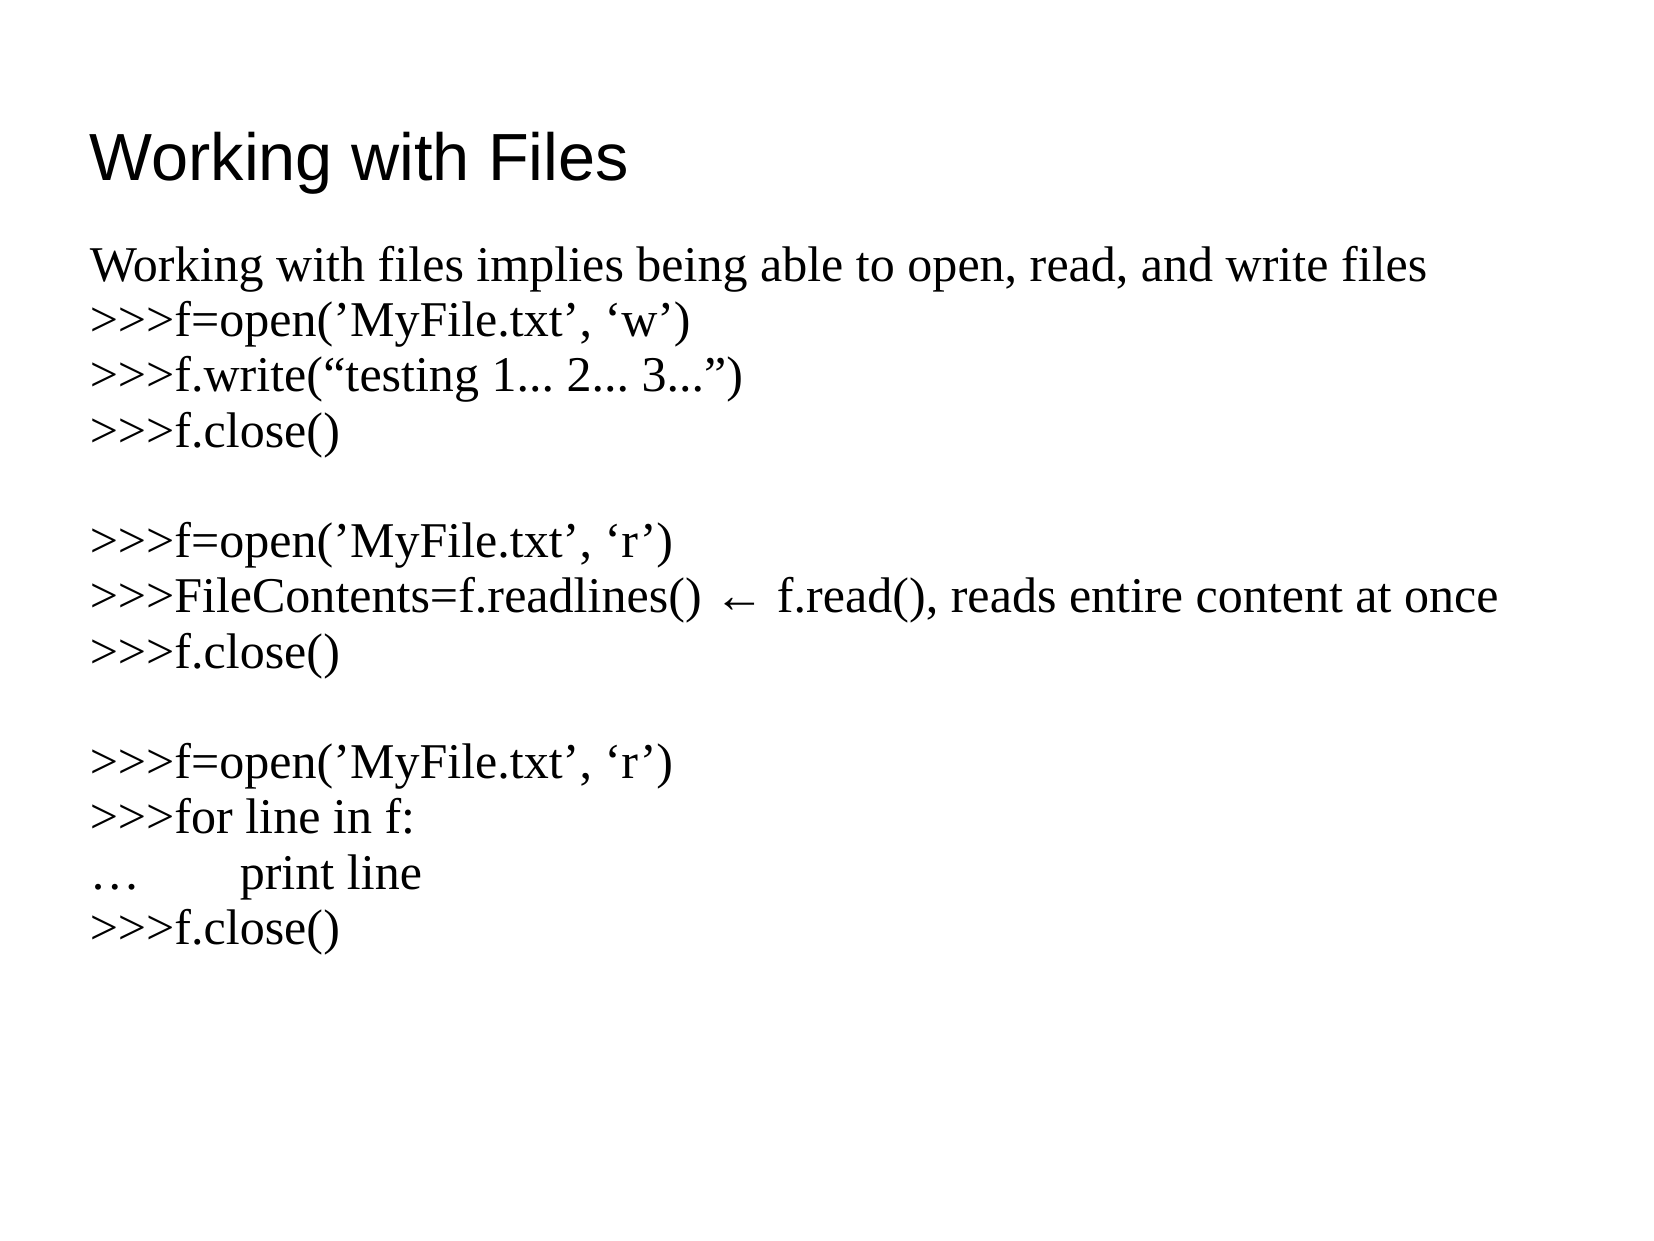

Working with Files
Working with files implies being able to open, read, and write files
>>>f=open(’MyFile.txt’, ‘w’)
>>>f.write(“testing 1... 2... 3...”)
>>>f.close()
>>>f=open(’MyFile.txt’, ‘r’)
>>>FileContents=f.readlines() ← f.read(), reads entire content at once
>>>f.close()
>>>f=open(’MyFile.txt’, ‘r’)
>>>for line in f:
…		print line
>>>f.close()